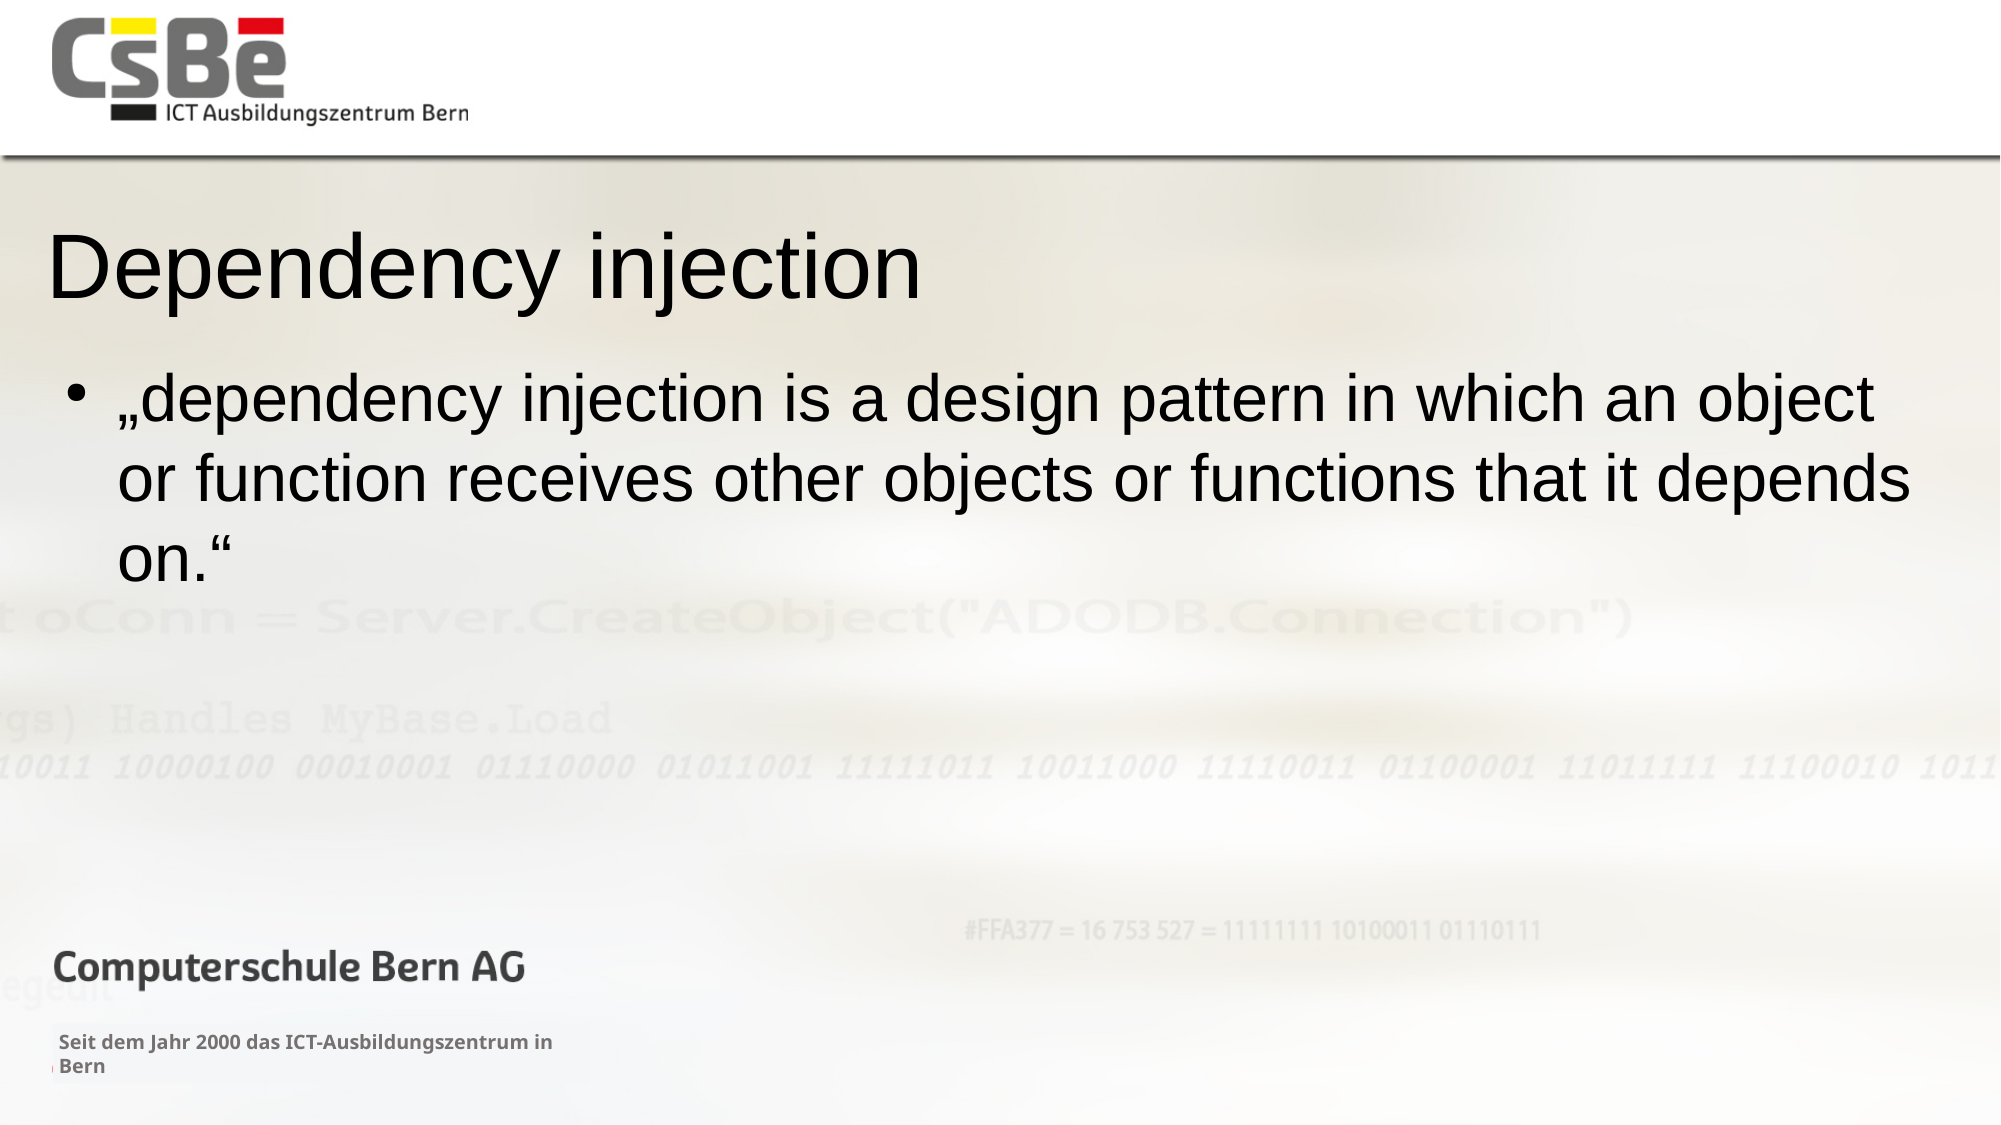

Dependency injection
# „dependency injection is a design pattern in which an object or function receives other objects or functions that it depends on.“